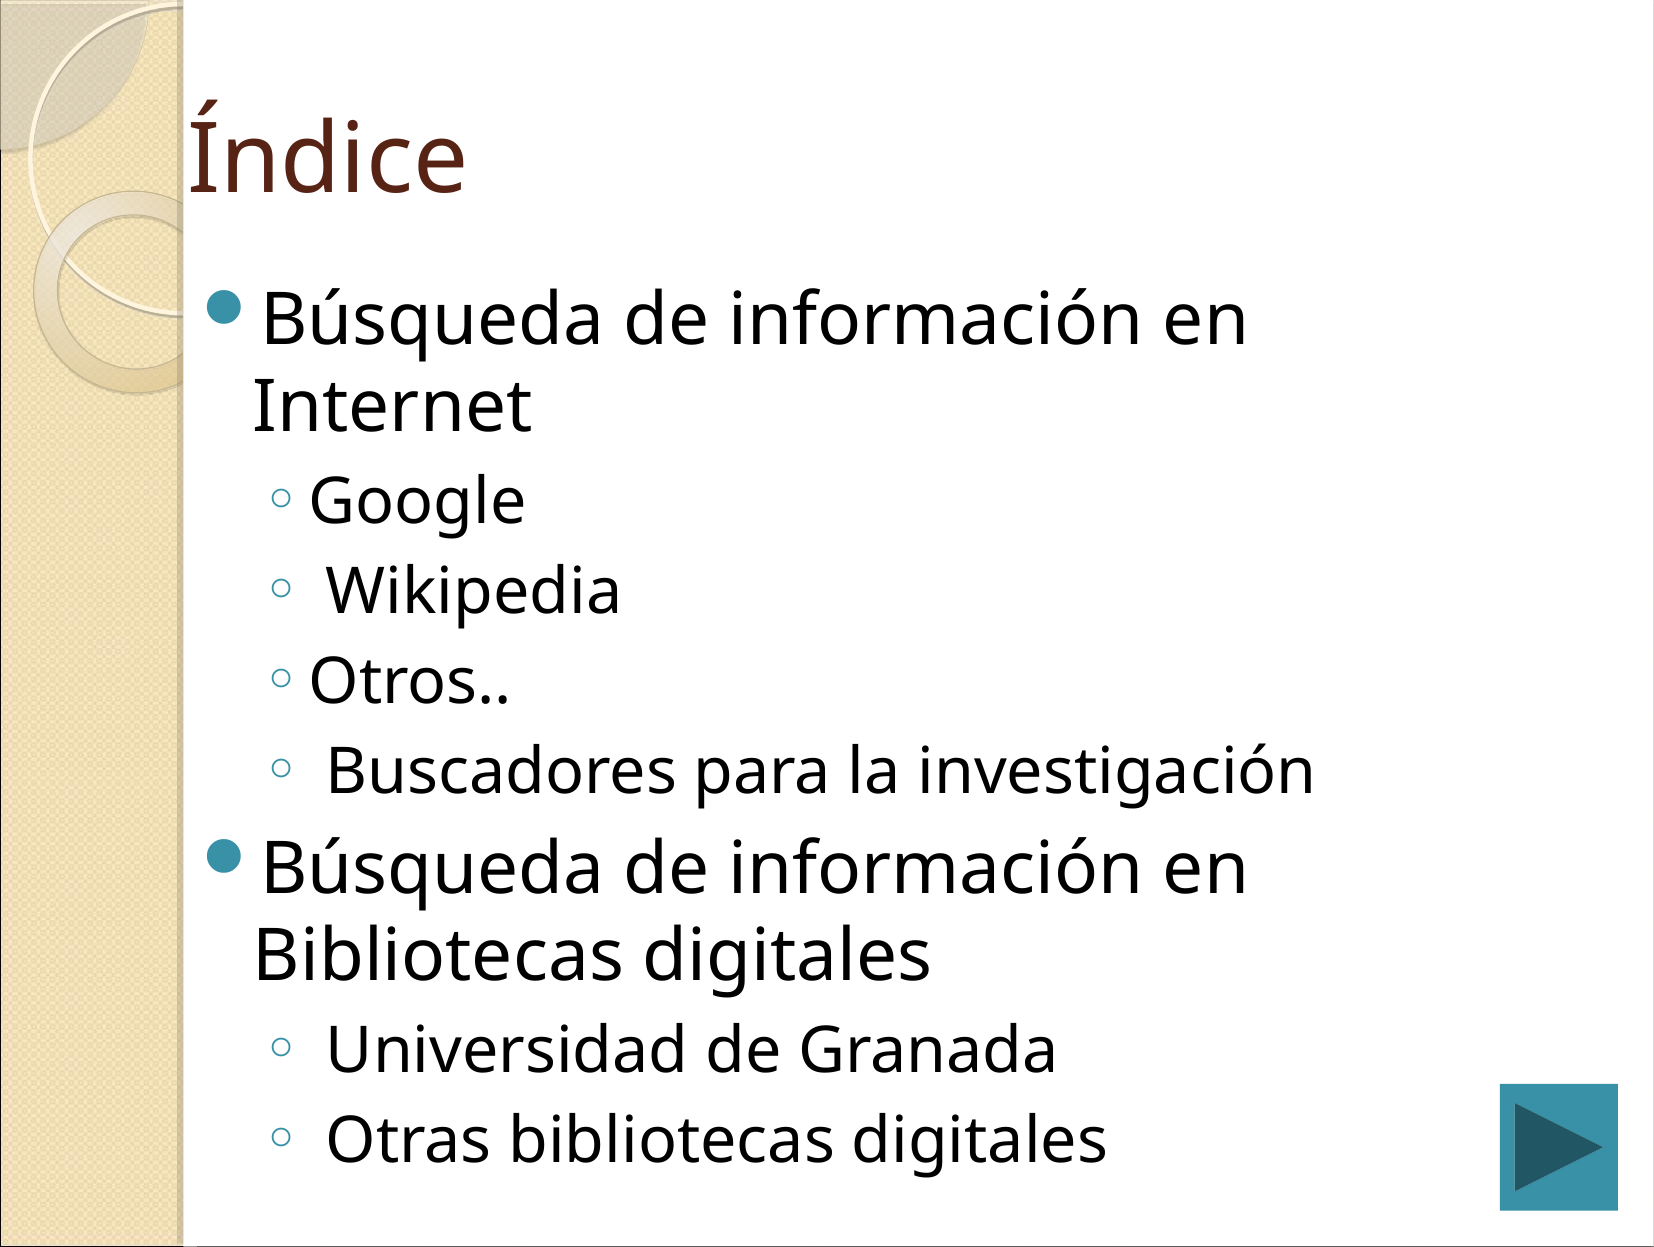

# Índice
Búsqueda de información en Internet
Google
 Wikipedia
Otros..
 Buscadores para la investigación
Búsqueda de información en Bibliotecas digitales
 Universidad de Granada
 Otras bibliotecas digitales